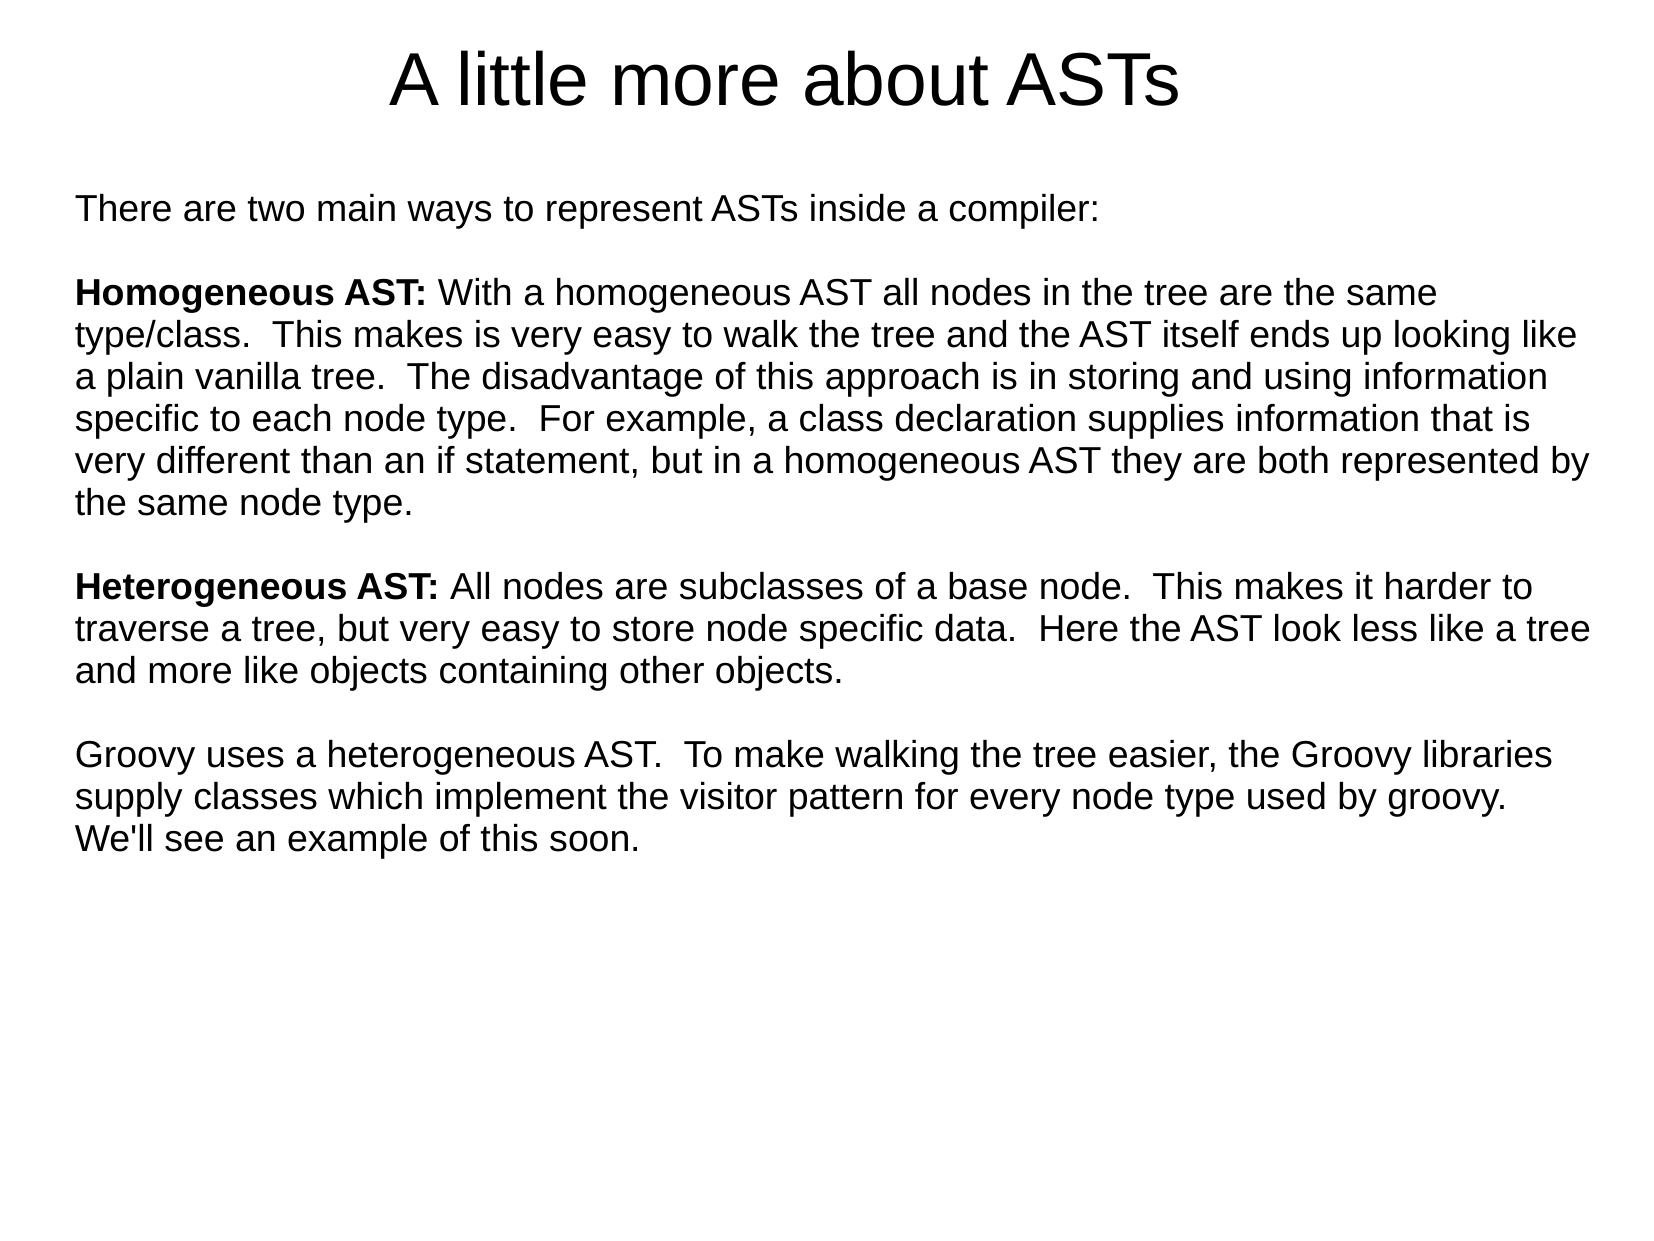

A little more about ASTs
There are two main ways to represent ASTs inside a compiler:
Homogeneous AST: With a homogeneous AST all nodes in the tree are the same type/class. This makes is very easy to walk the tree and the AST itself ends up looking like a plain vanilla tree. The disadvantage of this approach is in storing and using information specific to each node type. For example, a class declaration supplies information that is very different than an if statement, but in a homogeneous AST they are both represented by the same node type.
Heterogeneous AST: All nodes are subclasses of a base node. This makes it harder to traverse a tree, but very easy to store node specific data. Here the AST look less like a tree and more like objects containing other objects.
Groovy uses a heterogeneous AST. To make walking the tree easier, the Groovy libraries supply classes which implement the visitor pattern for every node type used by groovy. We'll see an example of this soon.